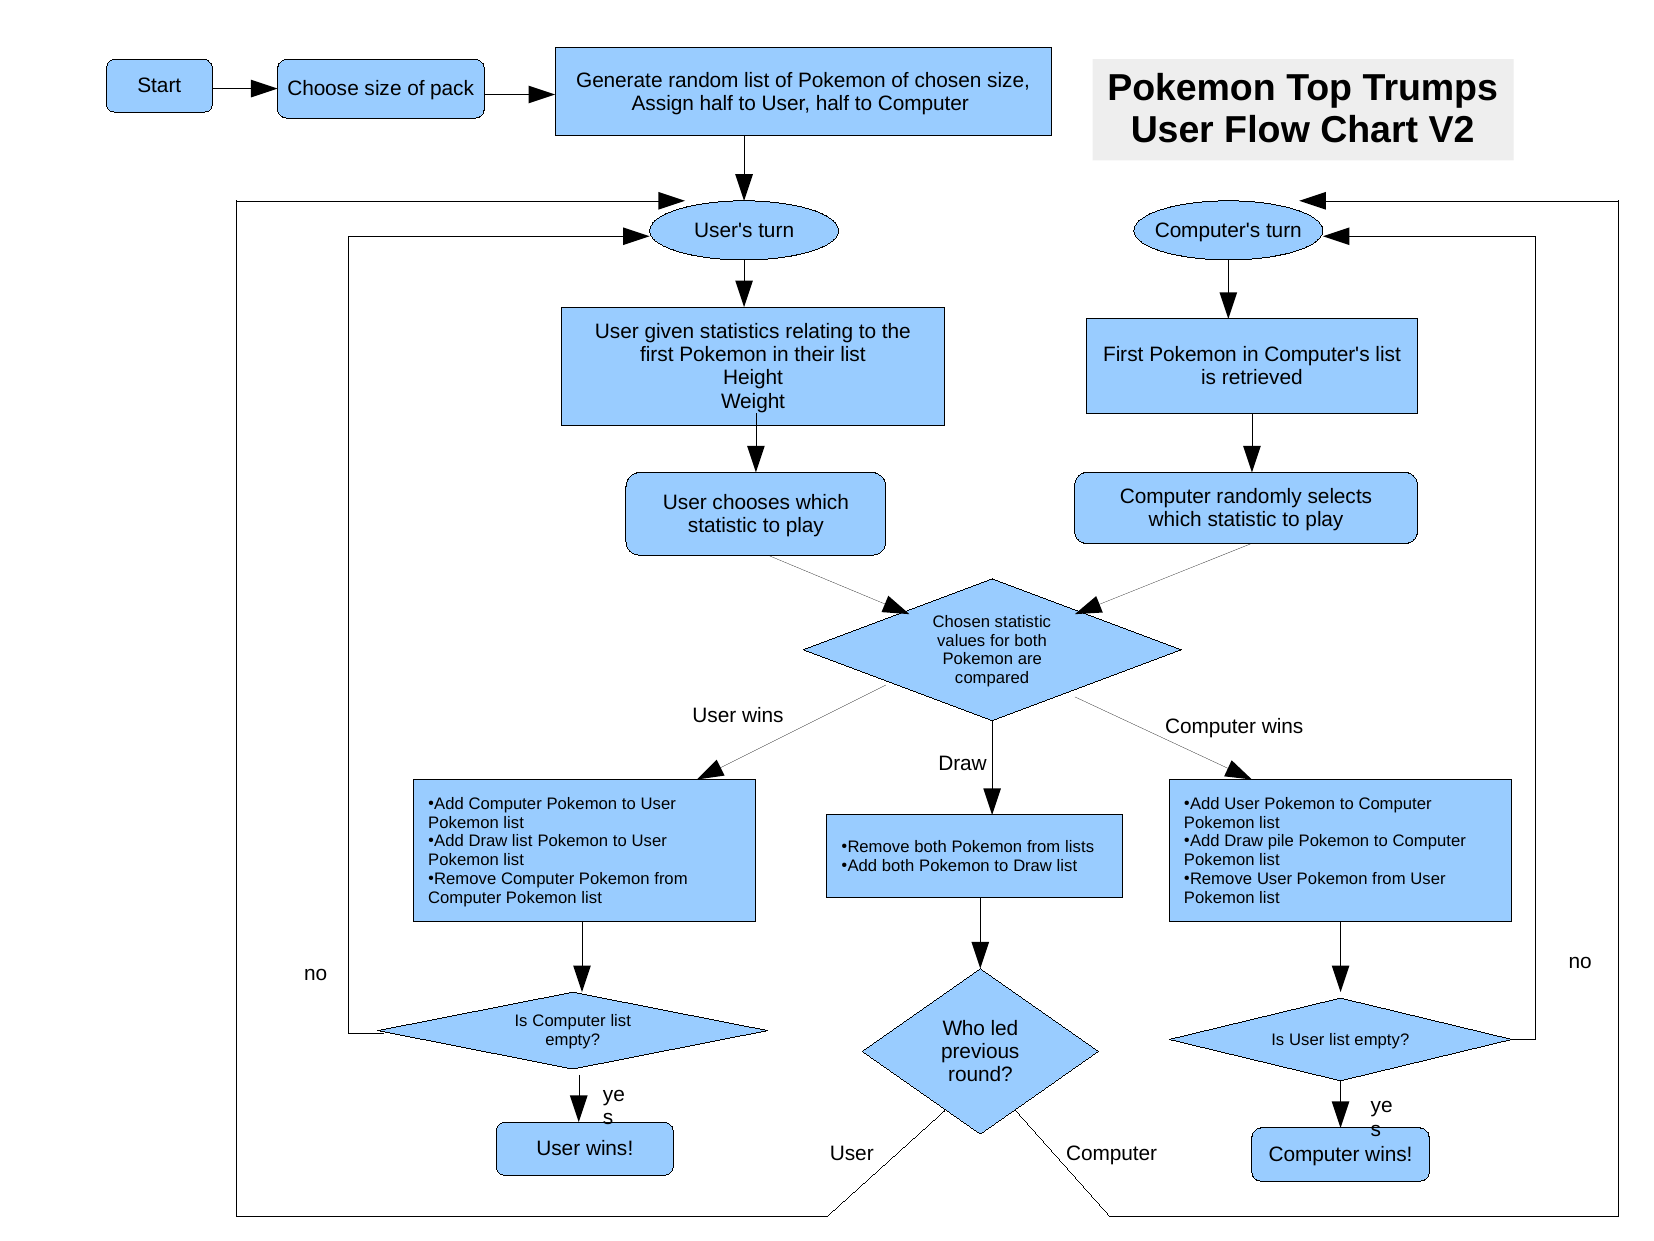

Generate random list of Pokemon of chosen size,
Assign half to User, half to Computer
Start
Choose size of pack
Pokemon Top Trumps
User Flow Chart V2
User's turn
Computer's turn
User given statistics relating to the first Pokemon in their list
Height
Weight
First Pokemon in Computer's list is retrieved
User chooses which statistic to play
Computer randomly selects which statistic to play
Chosen statistic values for both Pokemon are compared
User wins
Computer wins
Draw
Add Computer Pokemon to User Pokemon list
Add Draw list Pokemon to User Pokemon list
Remove Computer Pokemon from Computer Pokemon list
Add User Pokemon to Computer Pokemon list
Add Draw pile Pokemon to Computer Pokemon list
Remove User Pokemon from User Pokemon list
Remove both Pokemon from lists
Add both Pokemon to Draw list
no
no
Who led previous round?
Is Computer list empty?
Is User list empty?
yes
yes
User wins!
Computer wins!
User
Computer